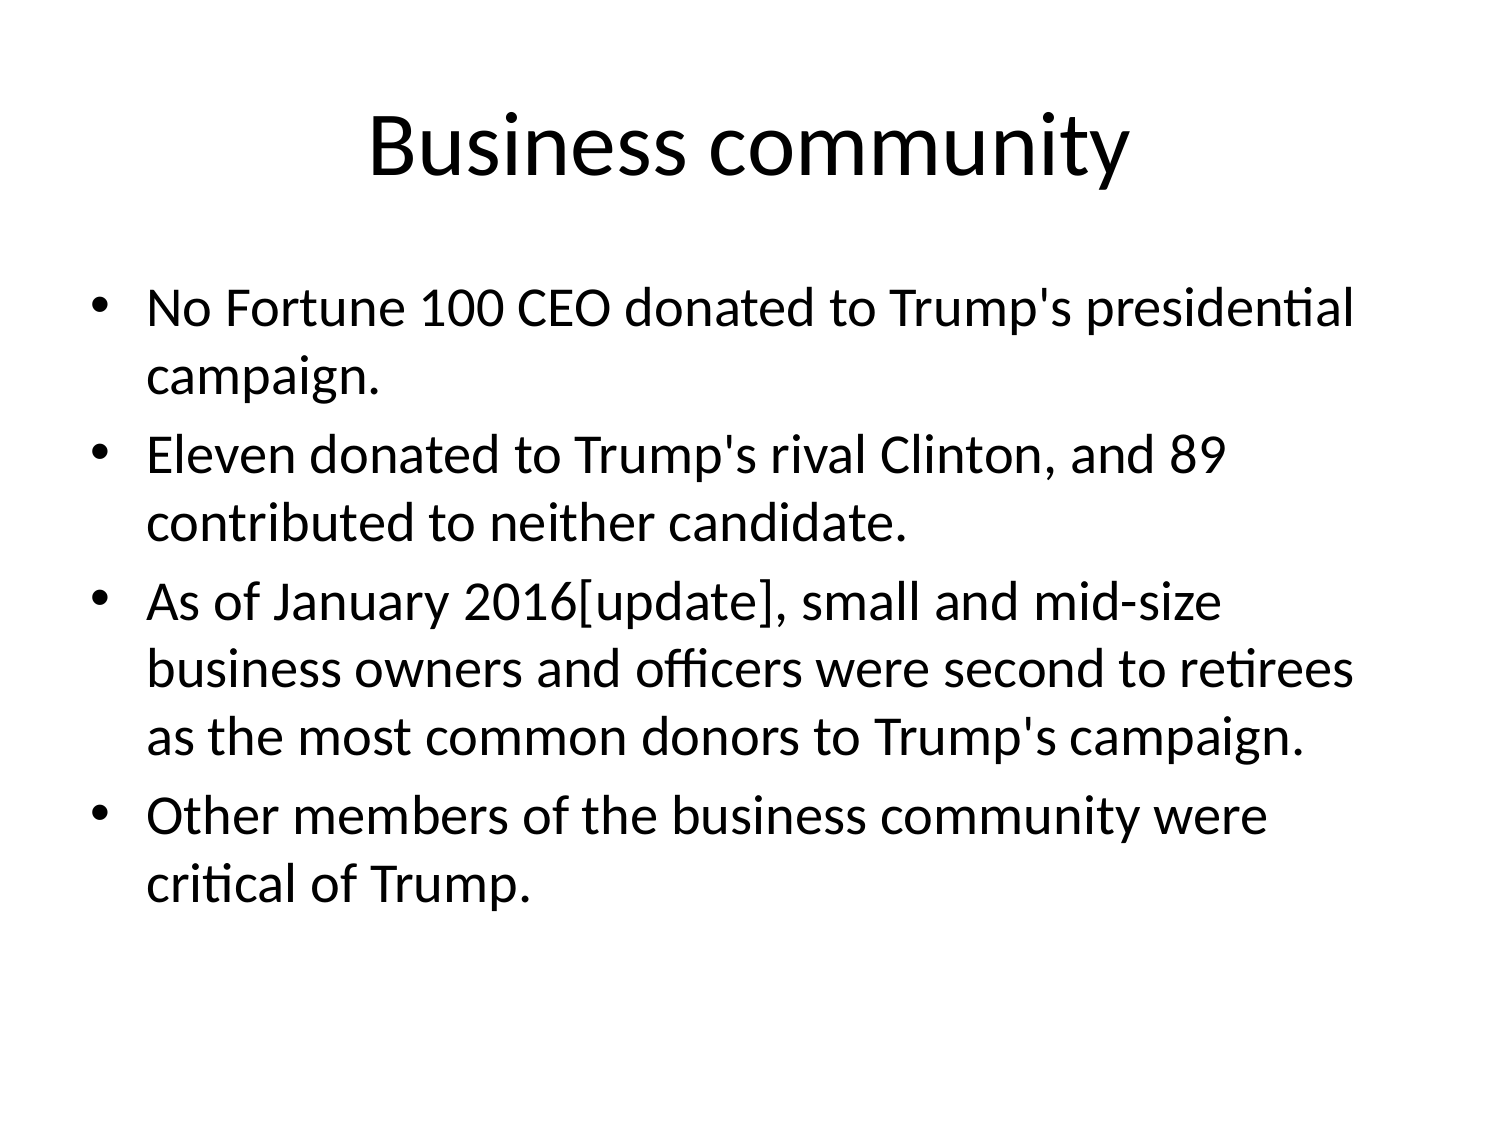

# Business community
No Fortune 100 CEO donated to Trump's presidential campaign.
Eleven donated to Trump's rival Clinton, and 89 contributed to neither candidate.
As of January 2016[update], small and mid-size business owners and officers were second to retirees as the most common donors to Trump's campaign.
Other members of the business community were critical of Trump.